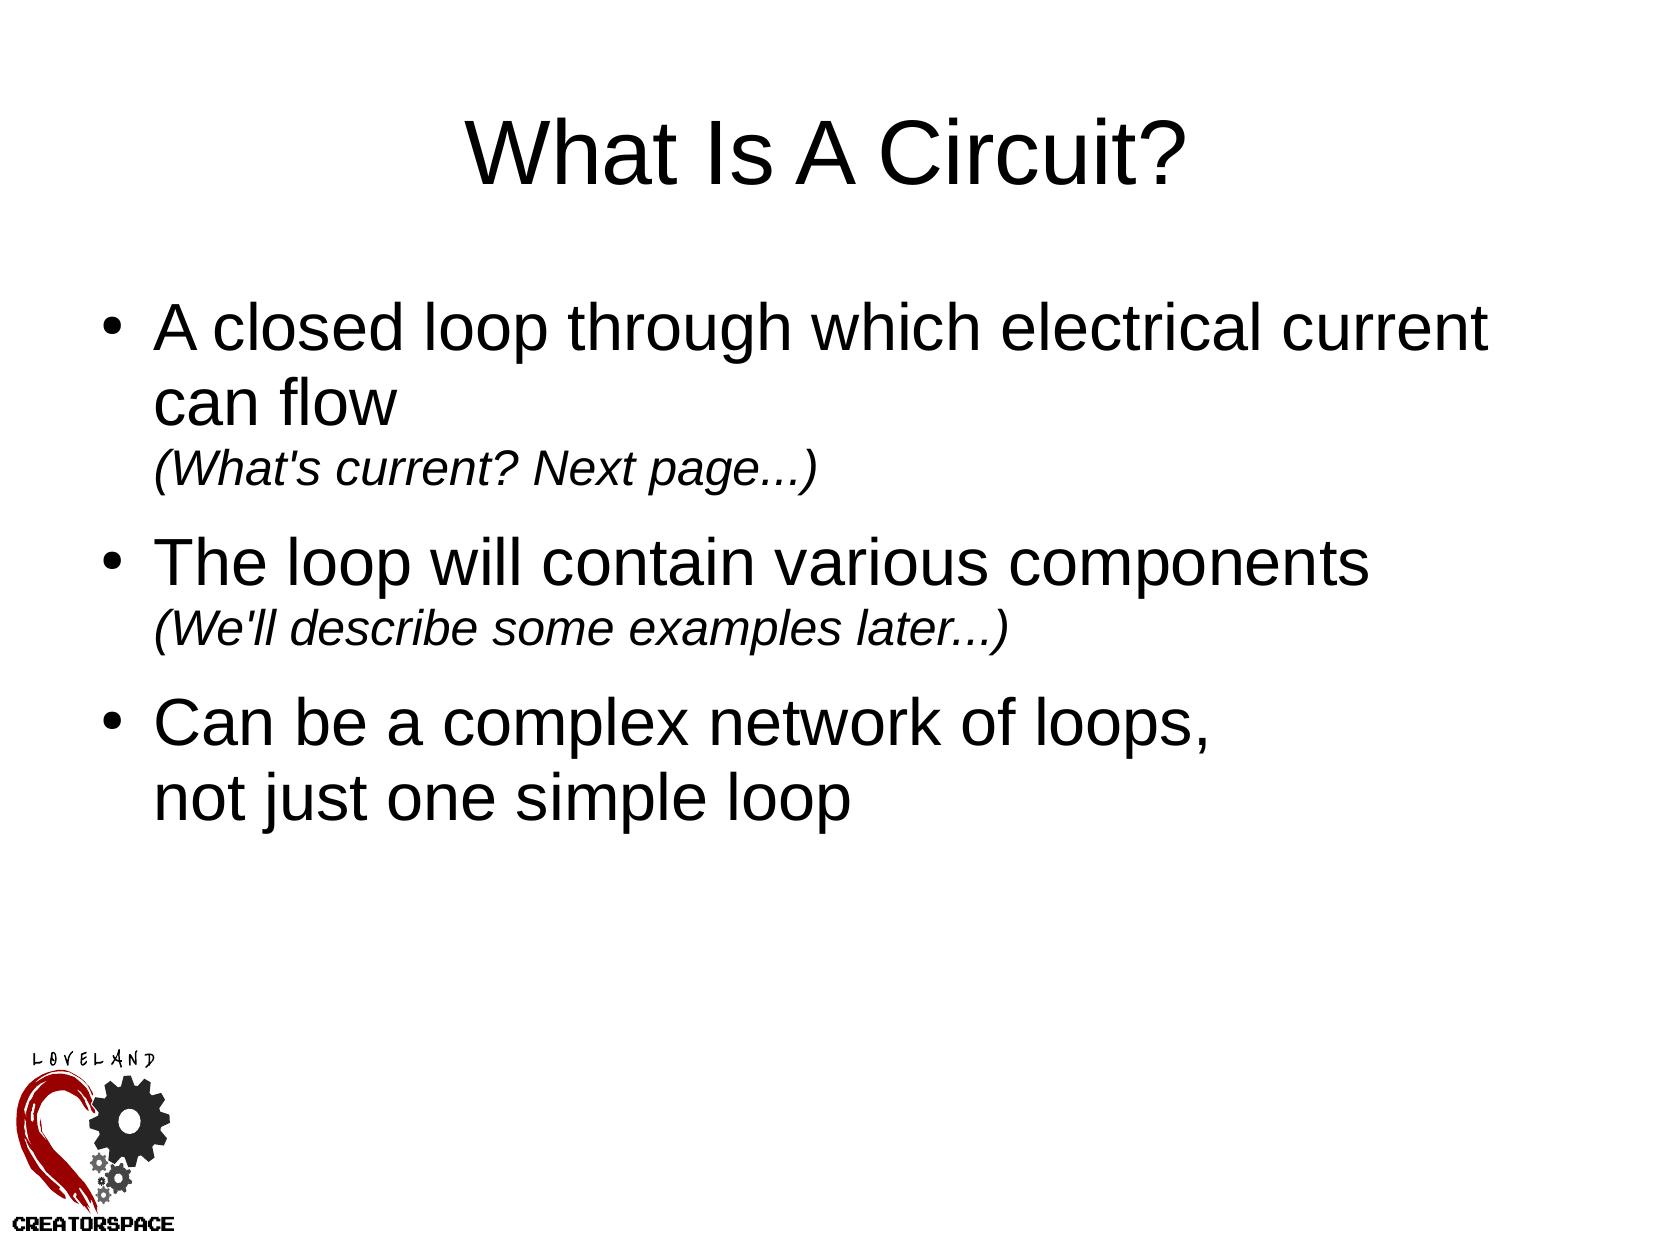

# What Is A Circuit?
A closed loop through which electrical current can flow
(What's current? Next page...)
The loop will contain various components
(We'll describe some examples later...)
Can be a complex network of loops,
not just one simple loop